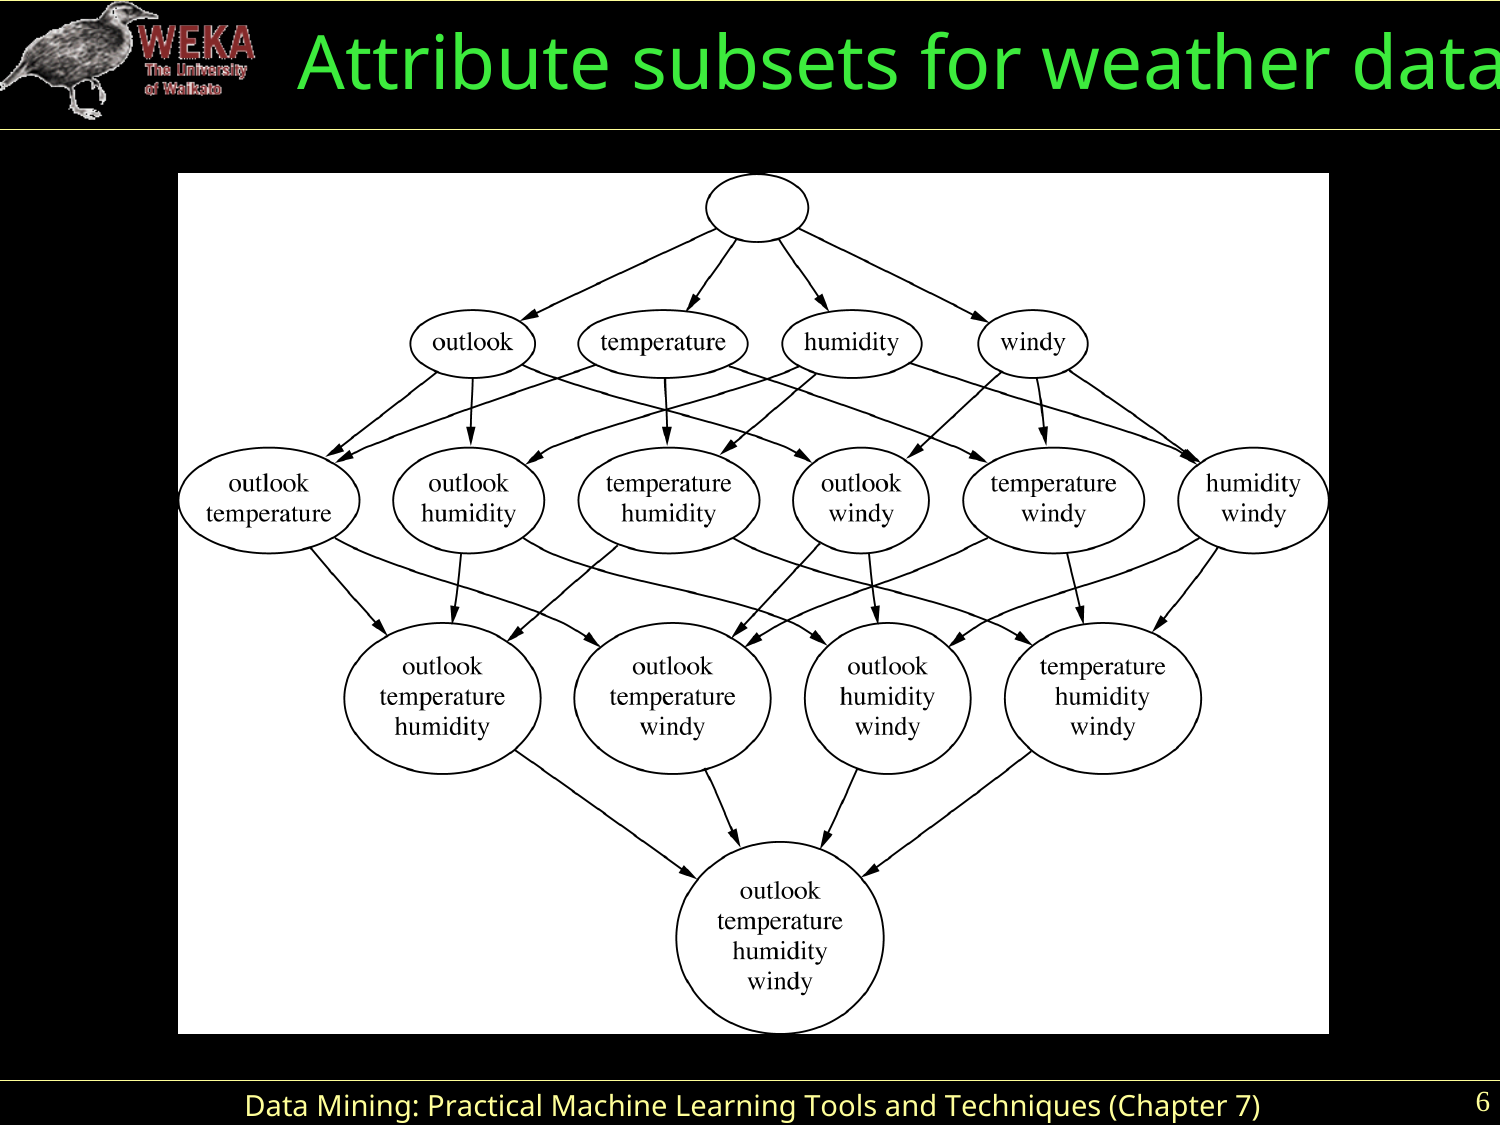

# Attribute subsets for weather data
Data Mining: Practical Machine Learning Tools and Techniques (Chapter 7)
6